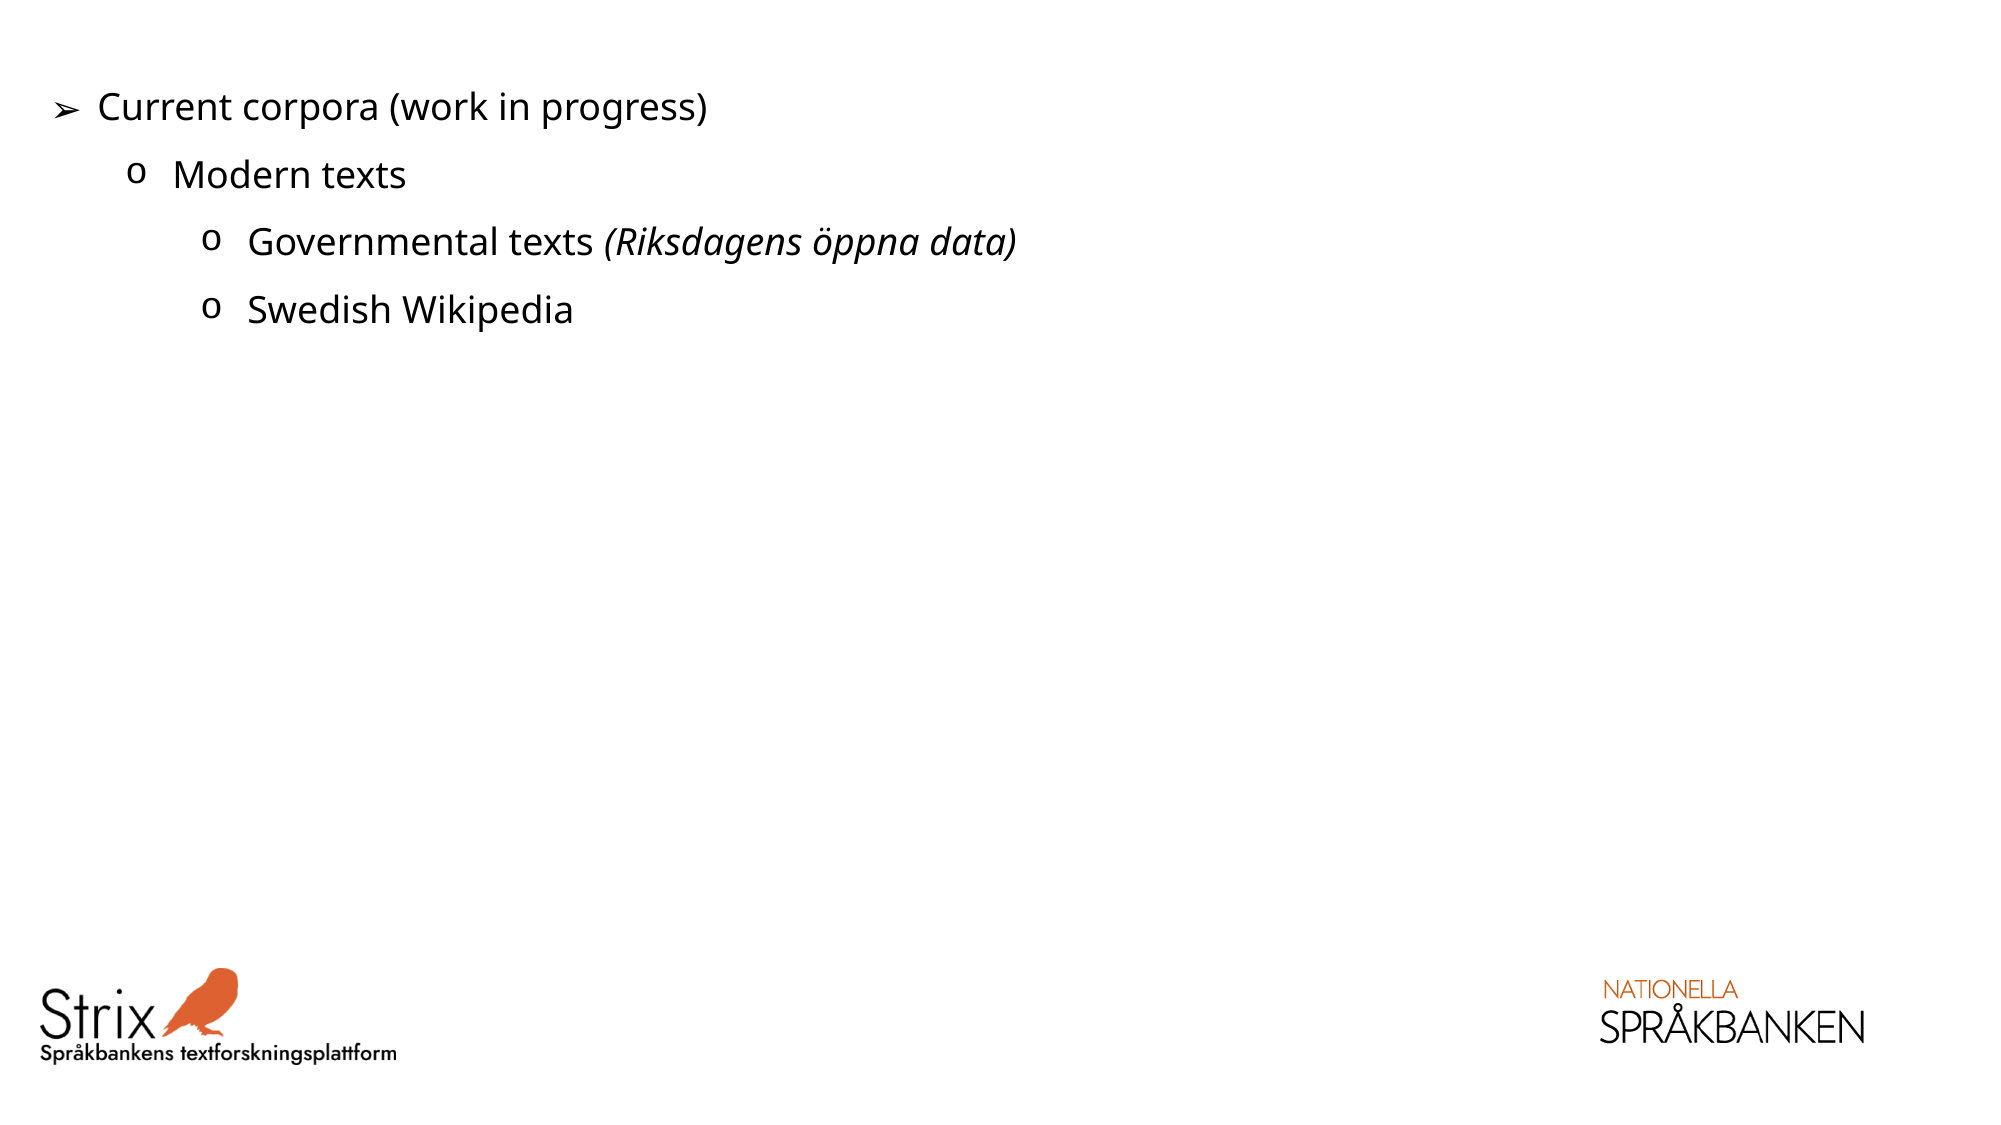

Current corpora (work in progress)
Modern texts
Governmental texts (Riksdagens öppna data)
Swedish Wikipedia